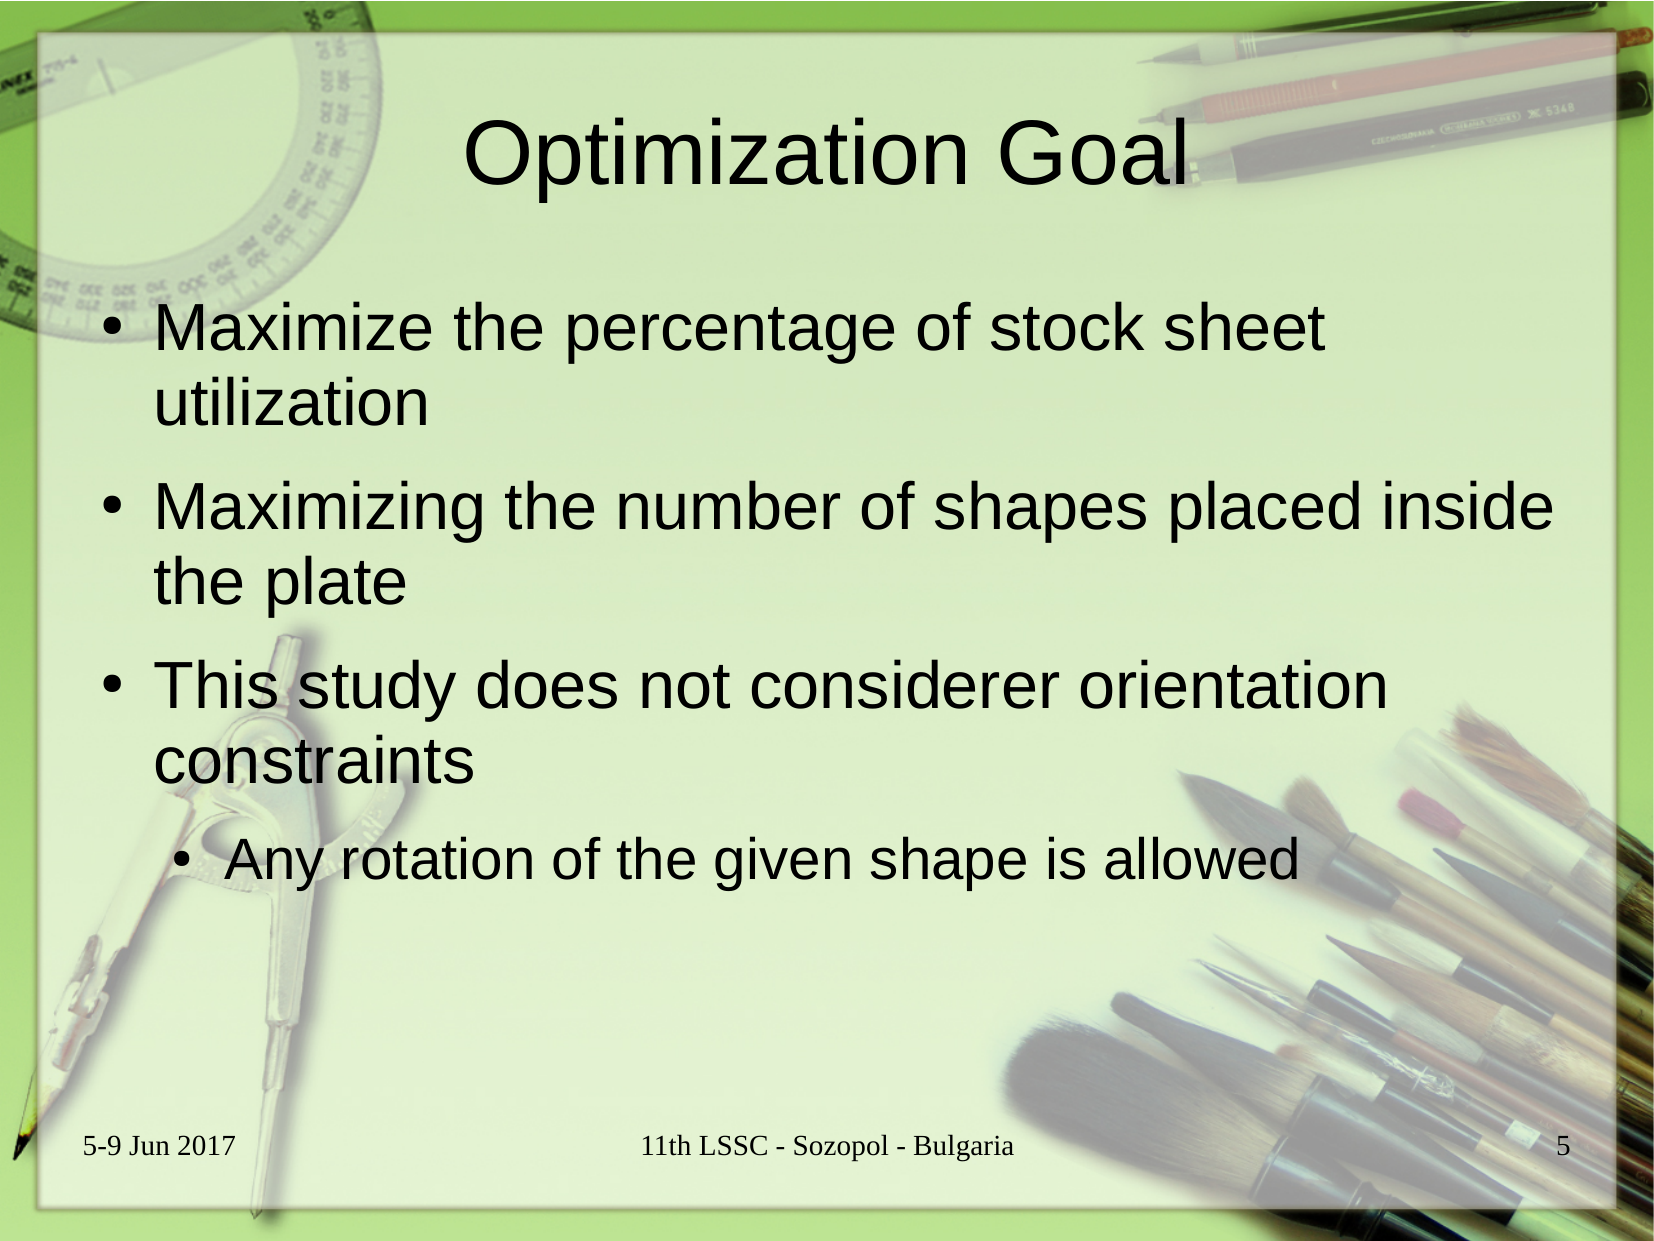

# Optimization Goal
Maximize the percentage of stock sheet utilization
Maximizing the number of shapes placed inside the plate
This study does not considerer orientation constraints
Any rotation of the given shape is allowed
5-9 Jun 2017
11th LSSC - Sozopol - Bulgaria
5